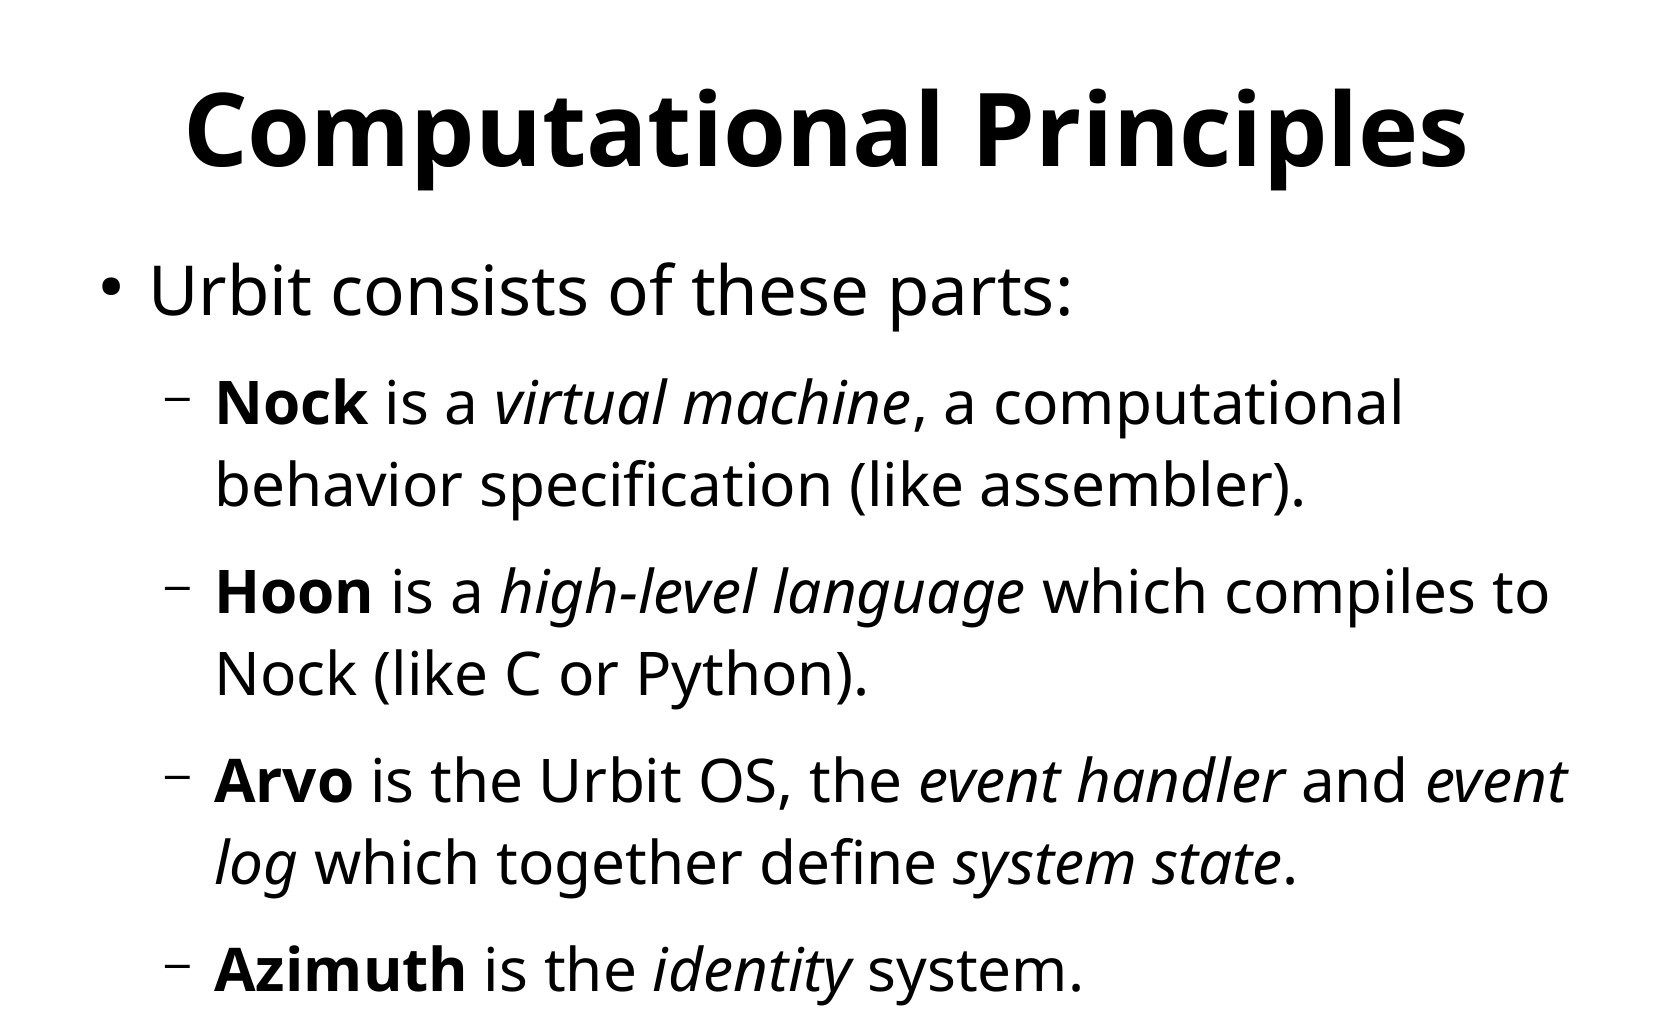

# Computational Principles
Urbit consists of these parts:
Nock is a virtual machine, a computational behavior specification (like assembler).
Hoon is a high-level language which compiles to Nock (like C or Python).
Arvo is the Urbit OS, the event handler and event log which together define system state.
Azimuth is the identity system.